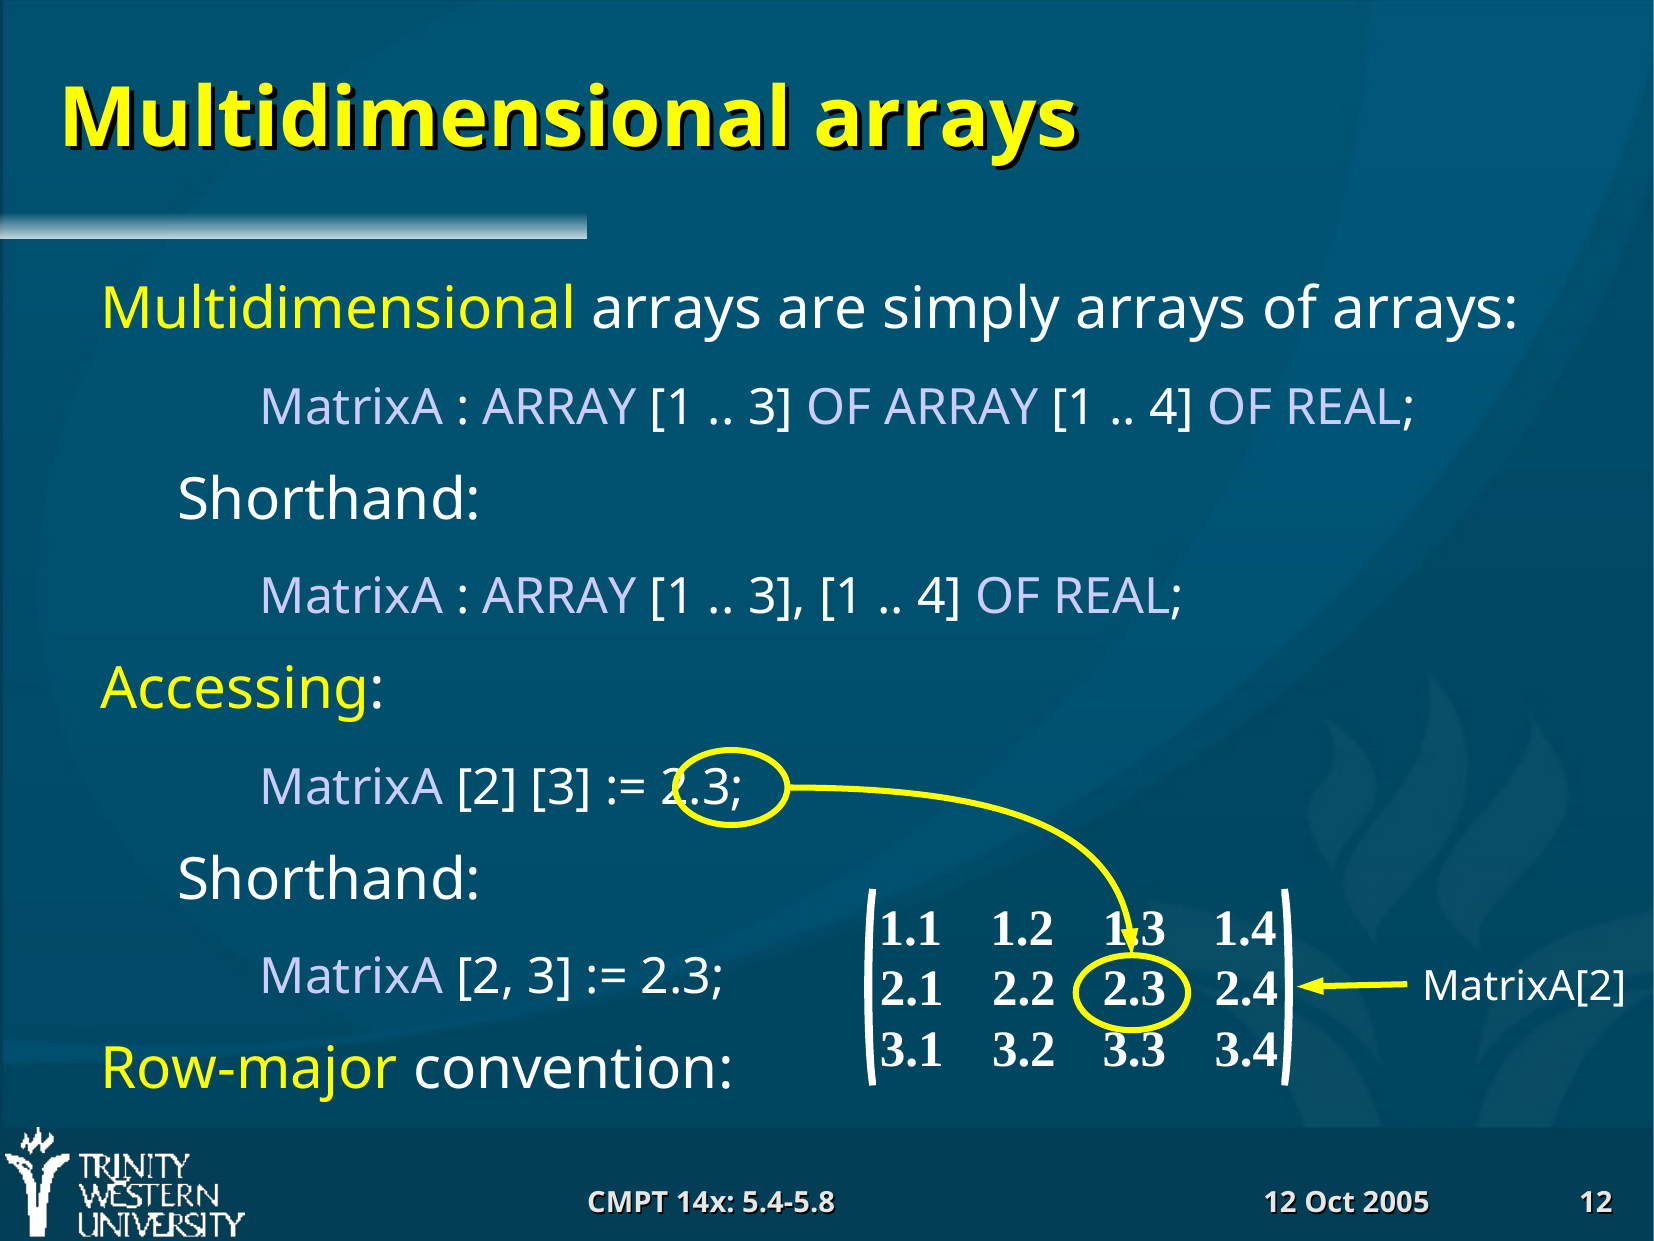

# Multidimensional arrays
Multidimensional arrays are simply arrays of arrays:
MatrixA : ARRAY [1 .. 3] OF ARRAY [1 .. 4] OF REAL;
Shorthand:
MatrixA : ARRAY [1 .. 3], [1 .. 4] OF REAL;
Accessing:
MatrixA [2] [3] := 2.3;
Shorthand:
MatrixA [2, 3] := 2.3;
Row-major convention:
MatrixA[2]
CMPT 14x: 5.4-5.8
12 Oct 2005
12